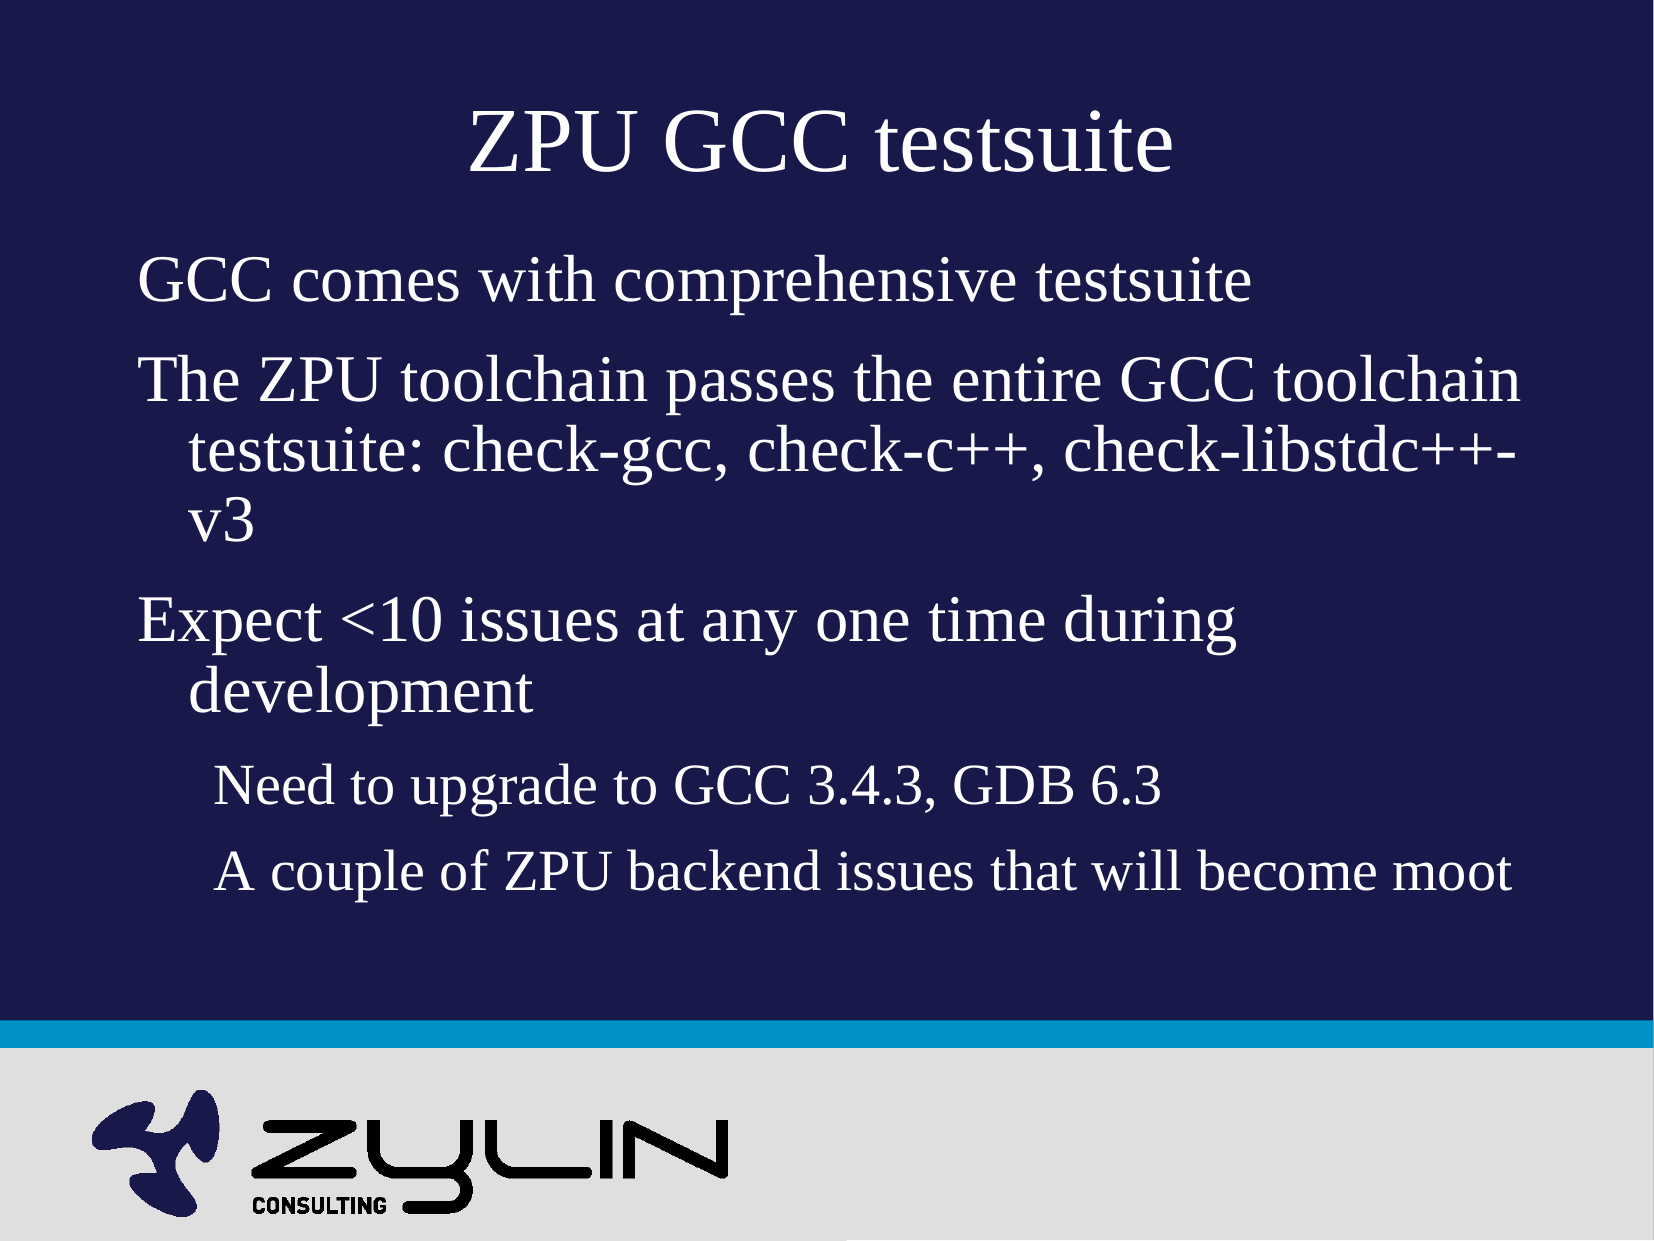

# ZPU GCC testsuite
GCC comes with comprehensive testsuite
The ZPU toolchain passes the entire GCC toolchain testsuite: check-gcc, check-c++, check-libstdc++-v3
Expect <10 issues at any one time during development
Need to upgrade to GCC 3.4.3, GDB 6.3
A couple of ZPU backend issues that will become moot